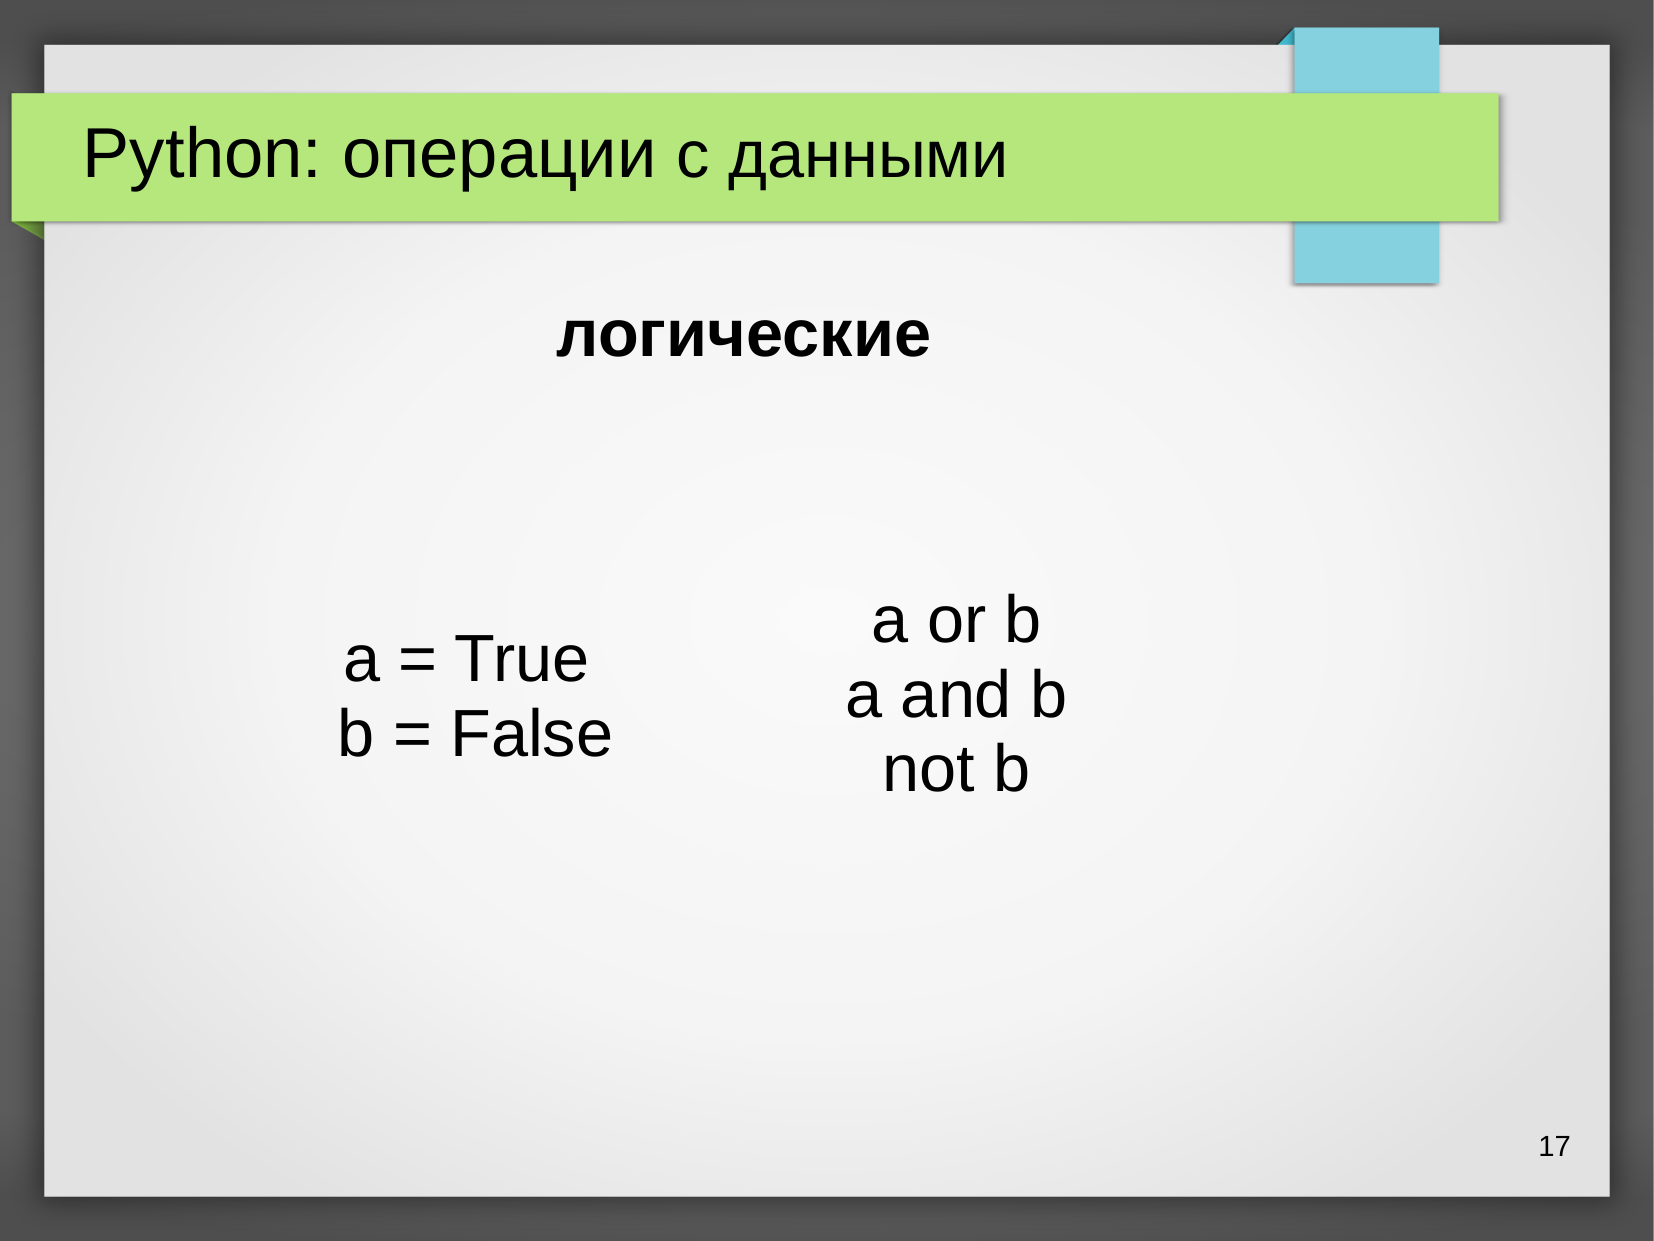

# Python: операции с данными
логические
a or b
a and b
not b
a = True
 b = False
17